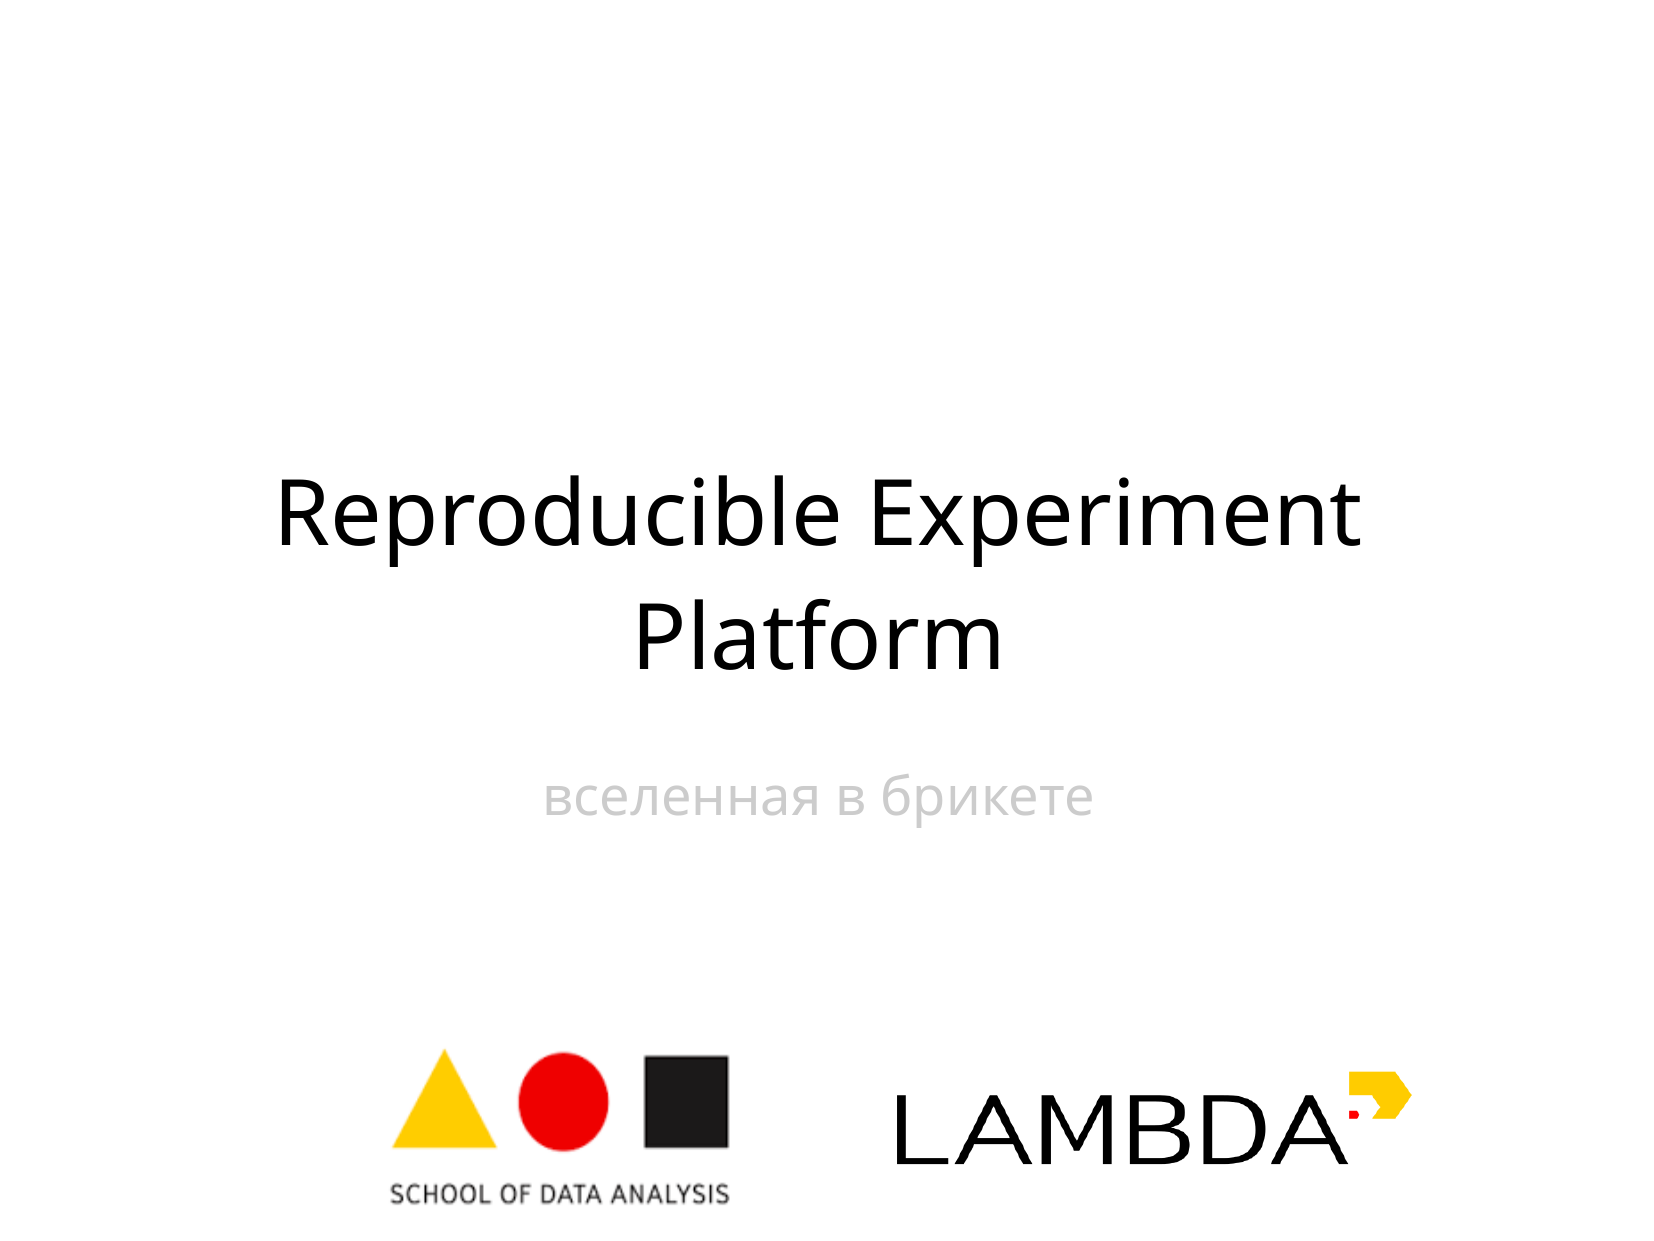

# Reproducible Experiment Platform вселенная в брикете